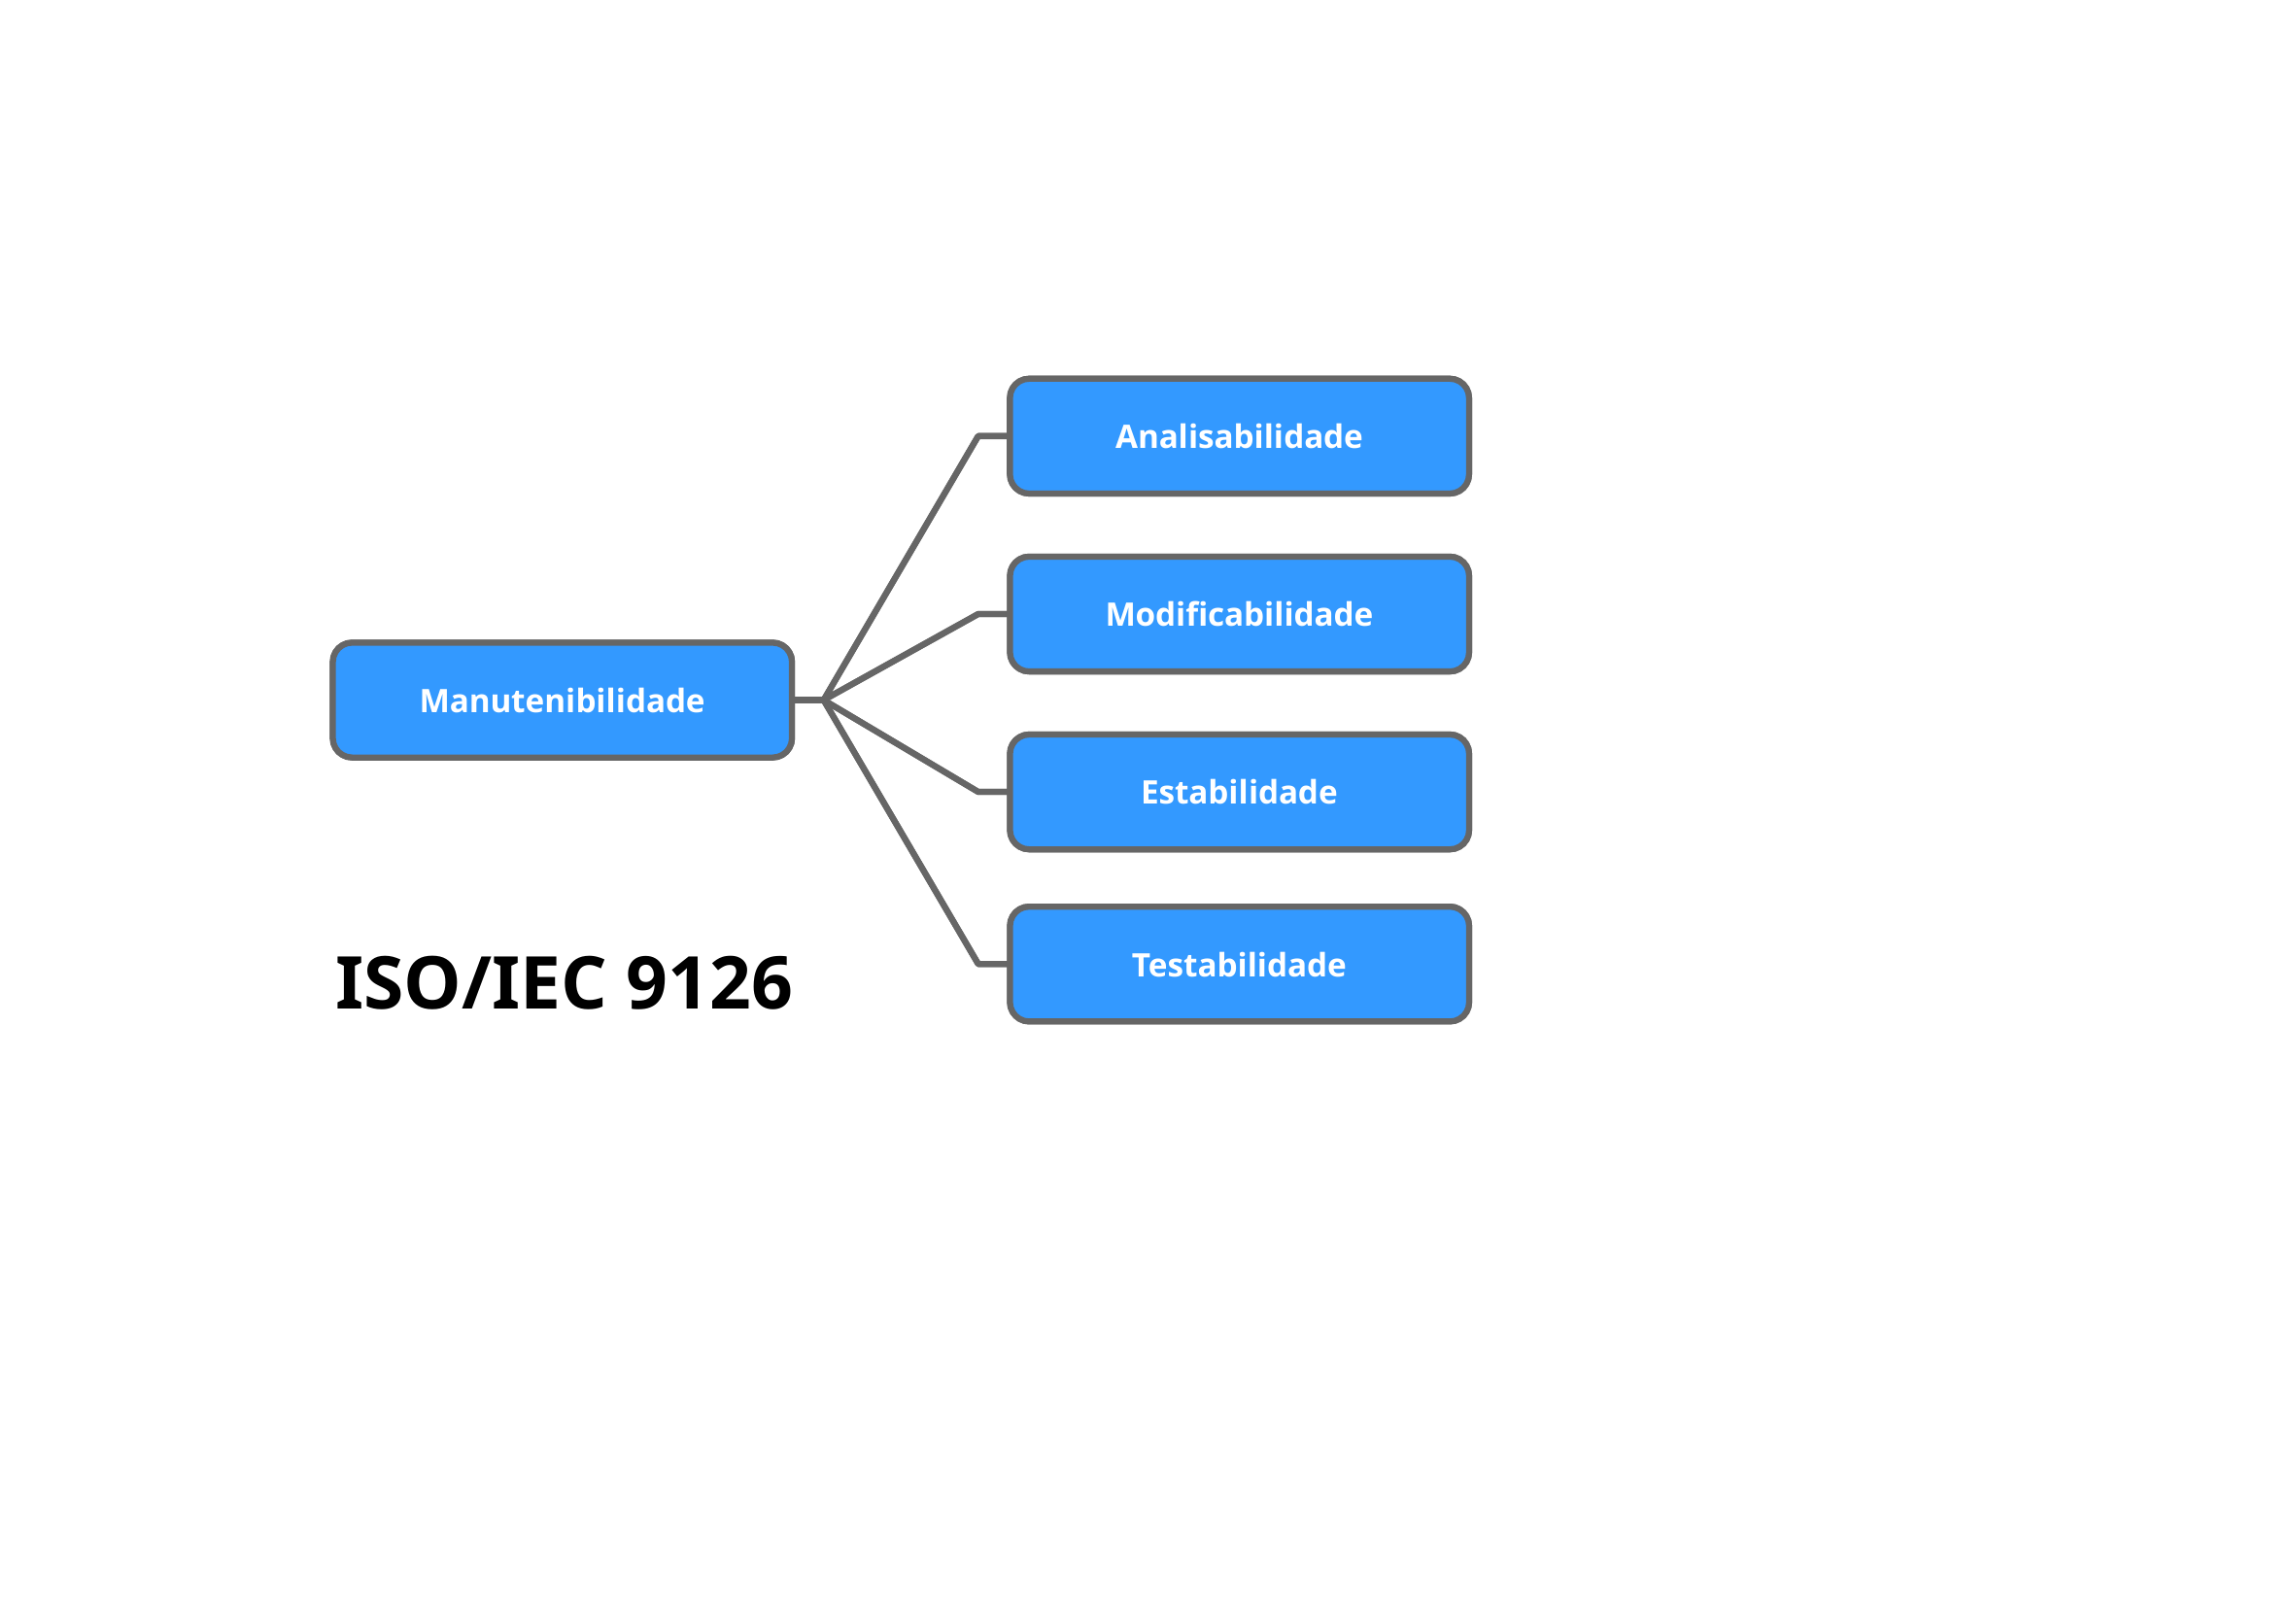

Analisabilidade
Analisabilidade
Modificabilidade
Modificabilidade
Manutenibilidade
Manutenibilidade
Estabilidade
Estabilidade
Testabilidade
Testabilidade
ISO/IEC 9126